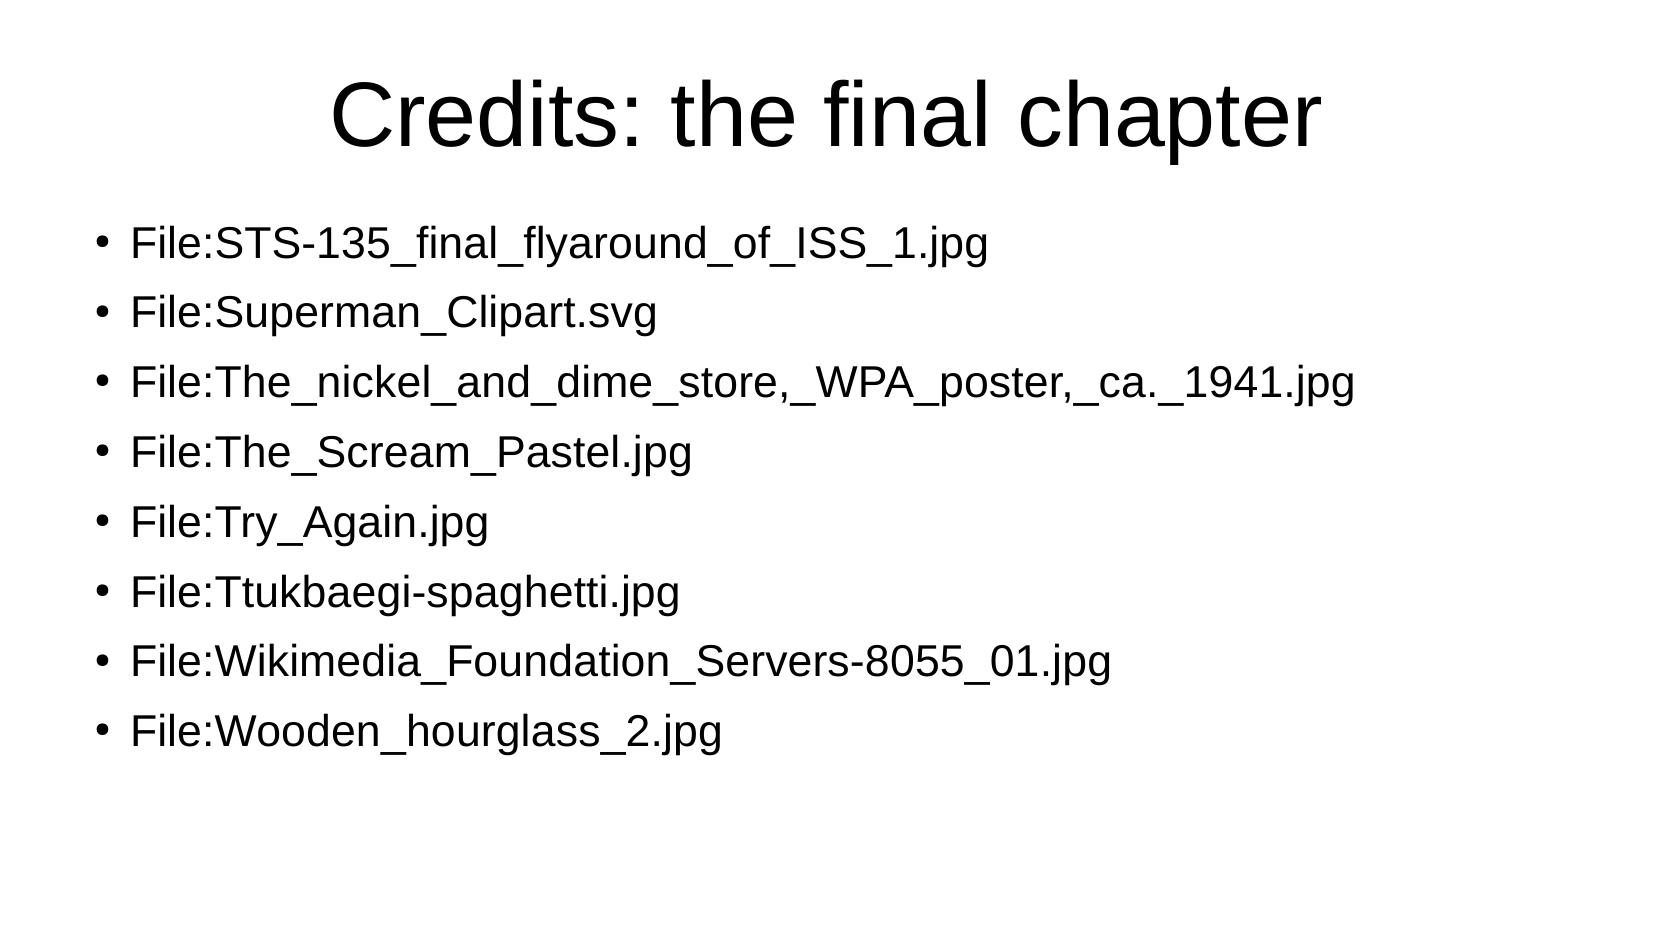

# Credits: the final chapter
File:STS-135_final_flyaround_of_ISS_1.jpg
File:Superman_Clipart.svg
File:The_nickel_and_dime_store,_WPA_poster,_ca._1941.jpg
File:The_Scream_Pastel.jpg
File:Try_Again.jpg
File:Ttukbaegi-spaghetti.jpg
File:Wikimedia_Foundation_Servers-8055_01.jpg
File:Wooden_hourglass_2.jpg